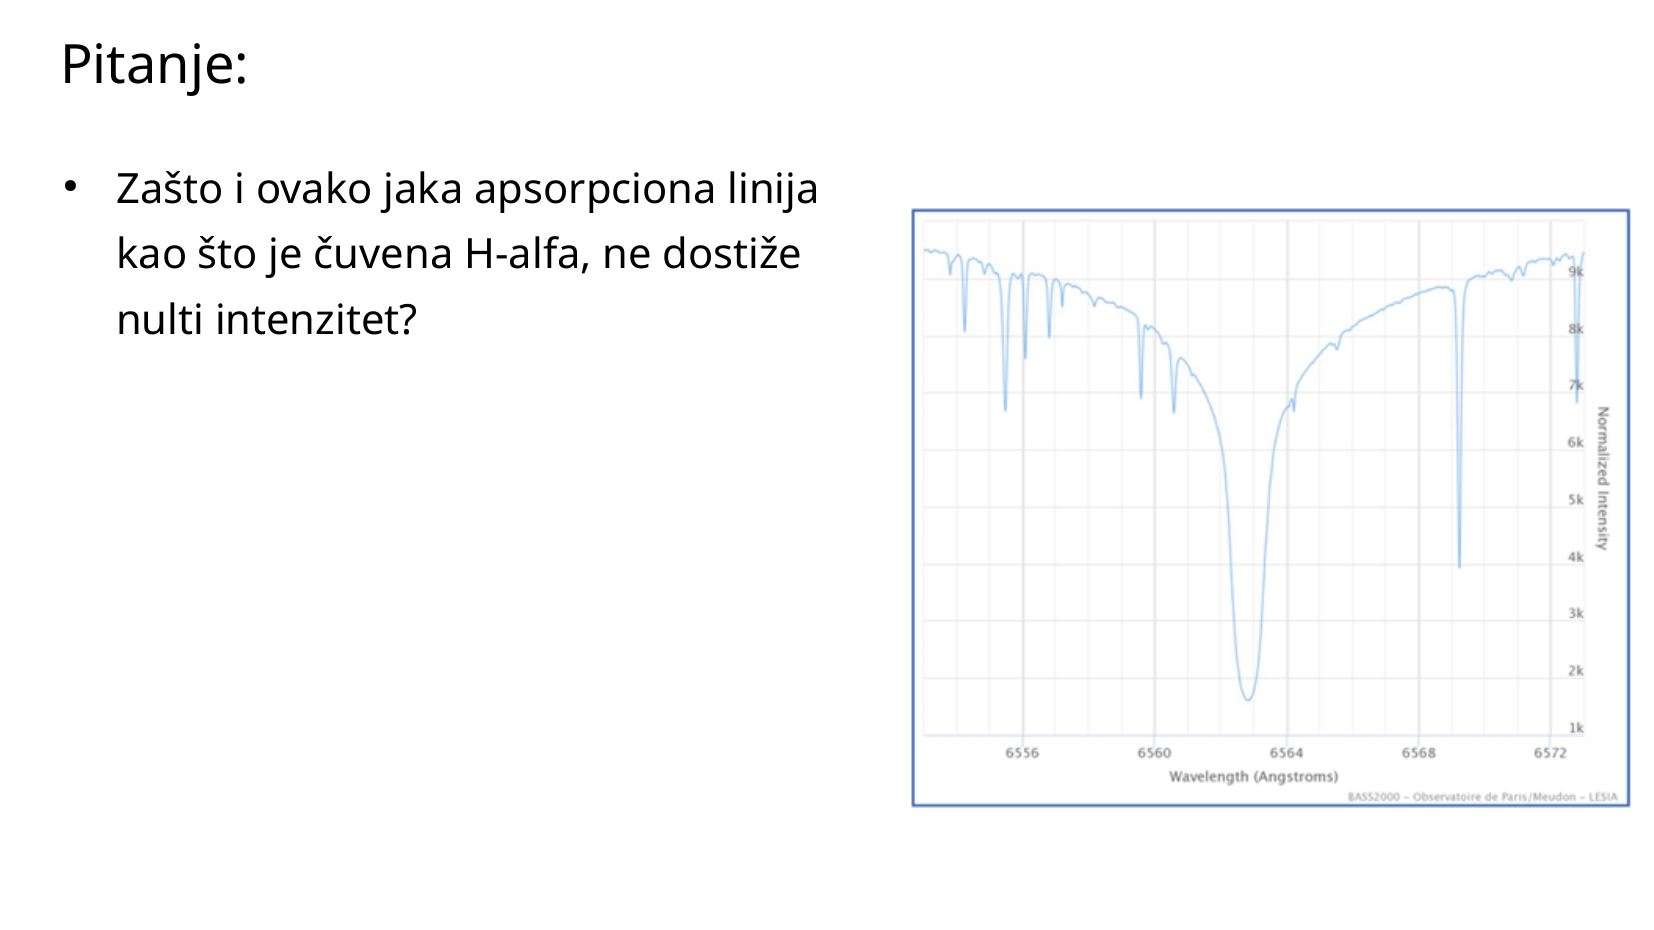

# Pitanje:
Zašto i ovako jaka apsorpciona linija kao što je čuvena H-alfa, ne dostiže nulti intenzitet?